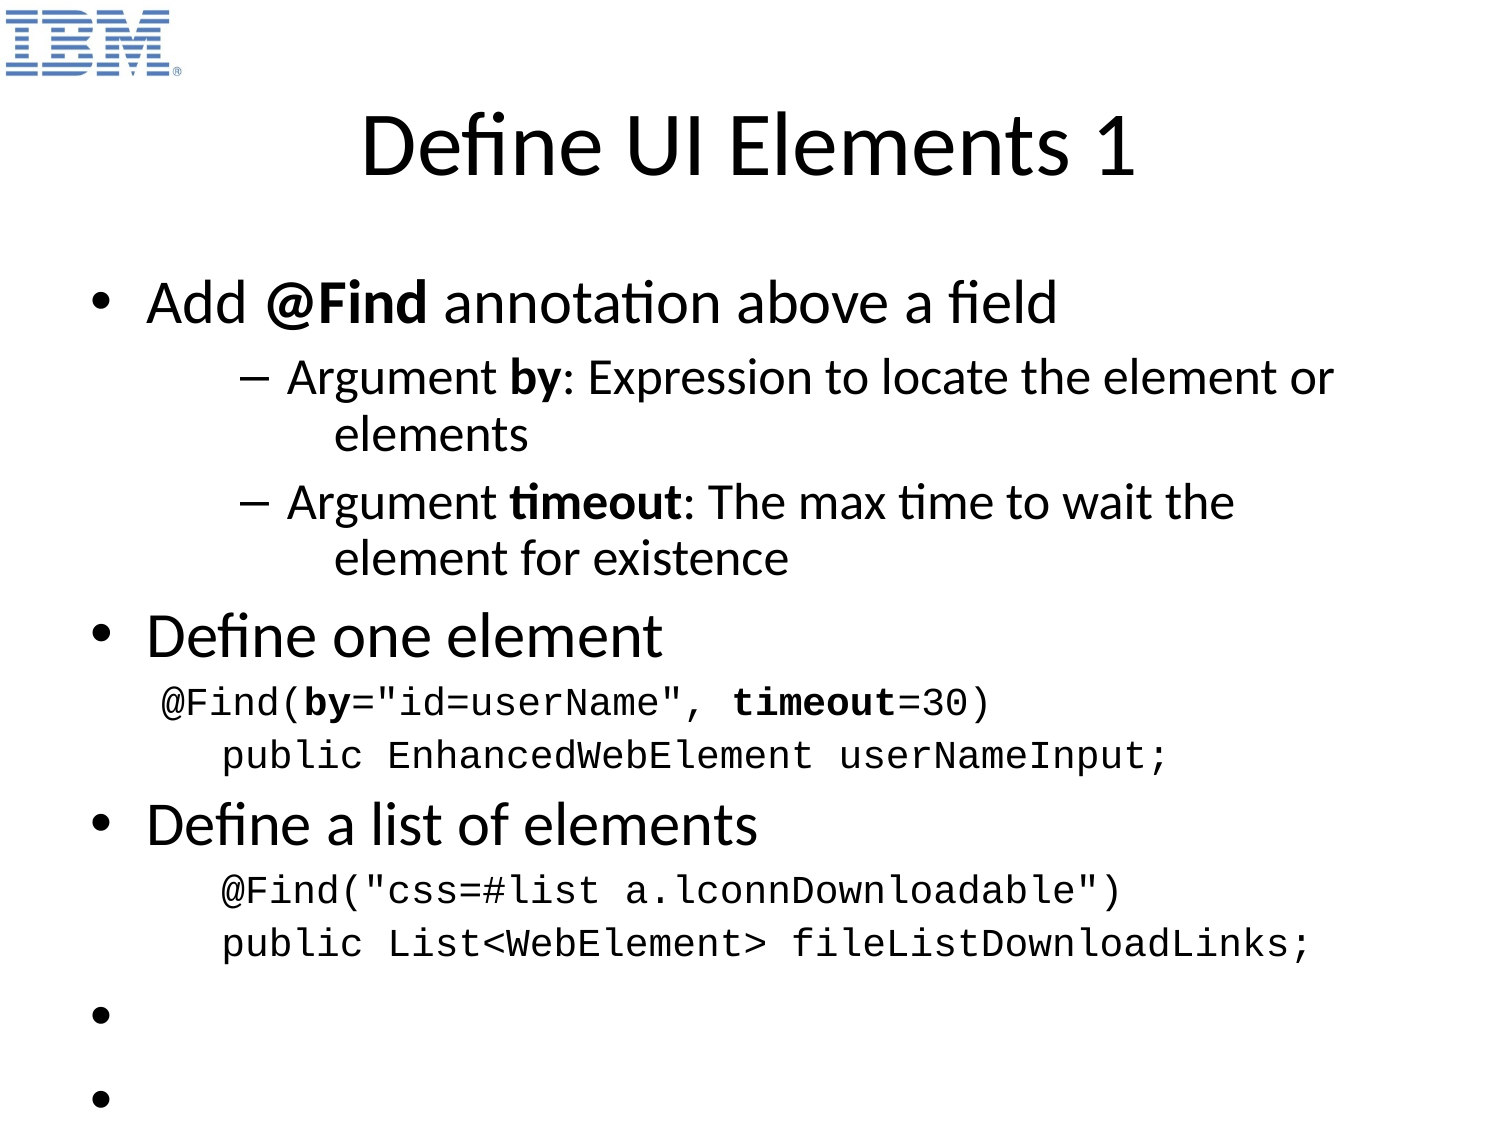

# Define UI Elements 1
Add @Find annotation above a field
Argument by: Expression to locate the element or elements
Argument timeout: The max time to wait the element for existence
Define one element
 @Find(by="id=userName", timeout=30)
public EnhancedWebElement userNameInput;
Define a list of elements
@Find("css=#list a.lconnDownloadable")
public List<WebElement> fileListDownloadLinks;